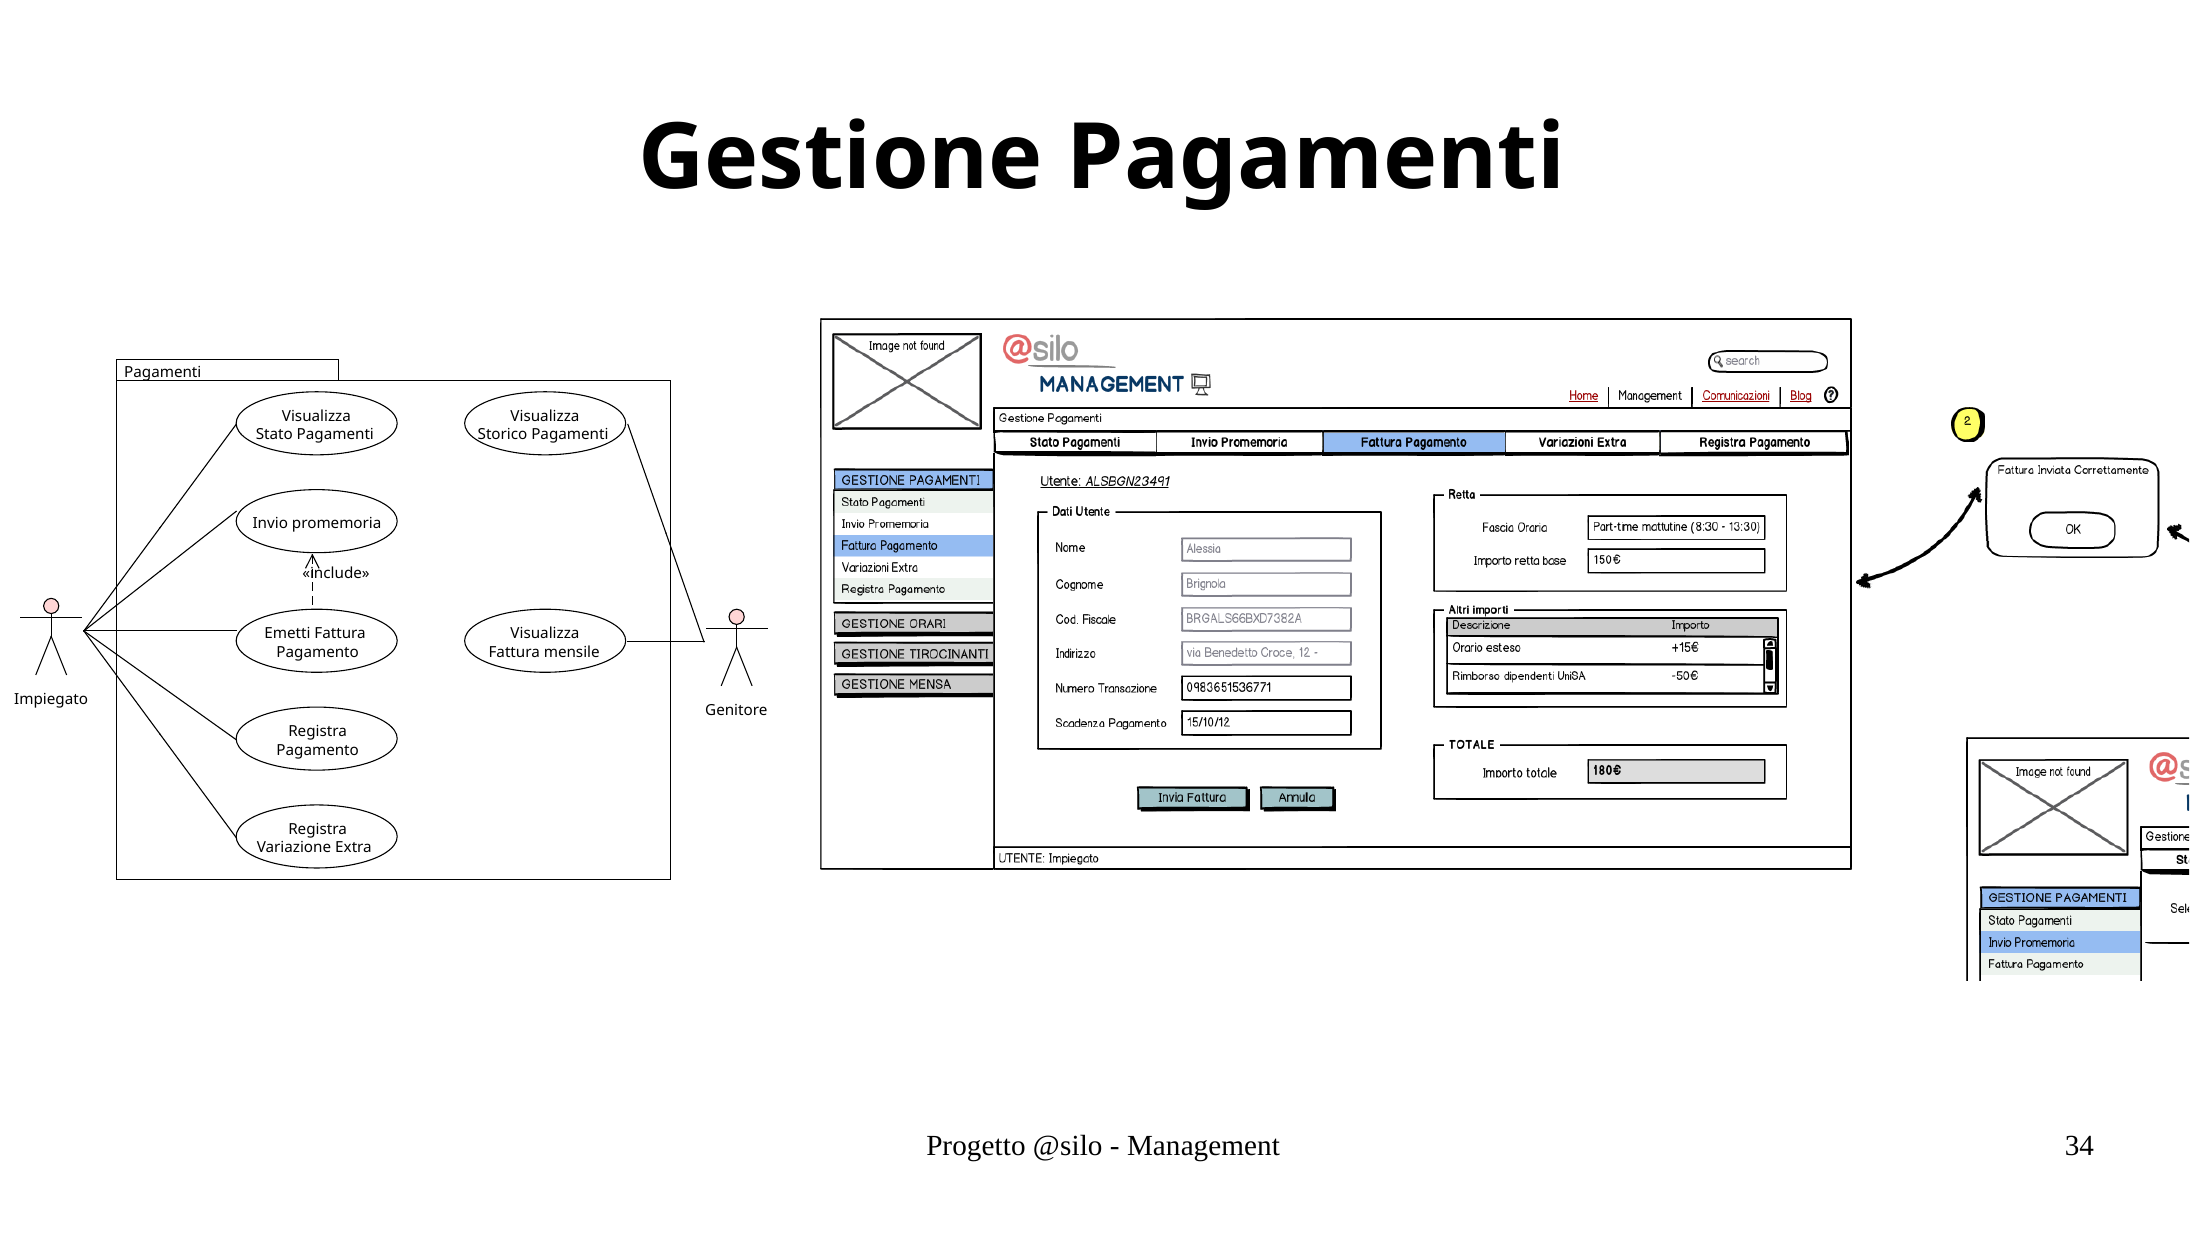

# Gestione Pagamenti
Progetto @silo - Management
34